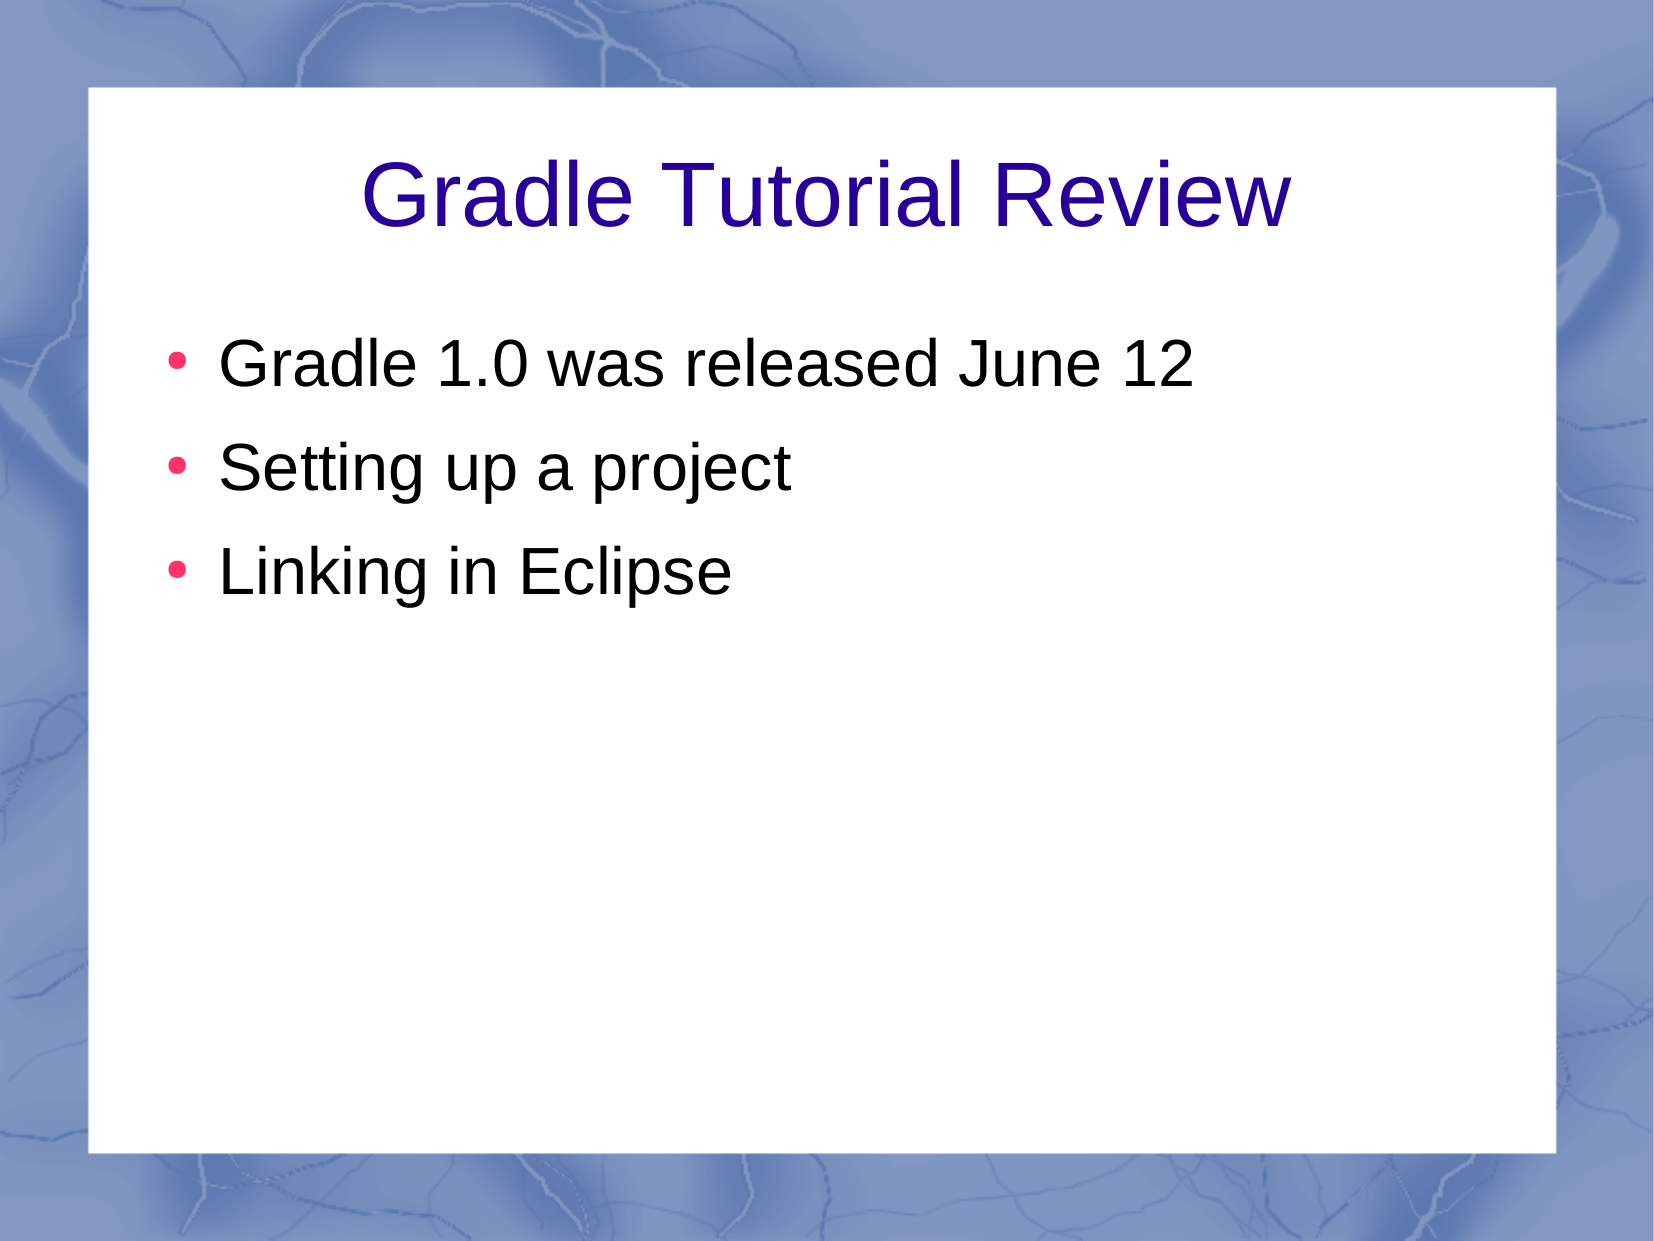

# Gradle Tutorial Review
Gradle 1.0 was released June 12
Setting up a project
Linking in Eclipse